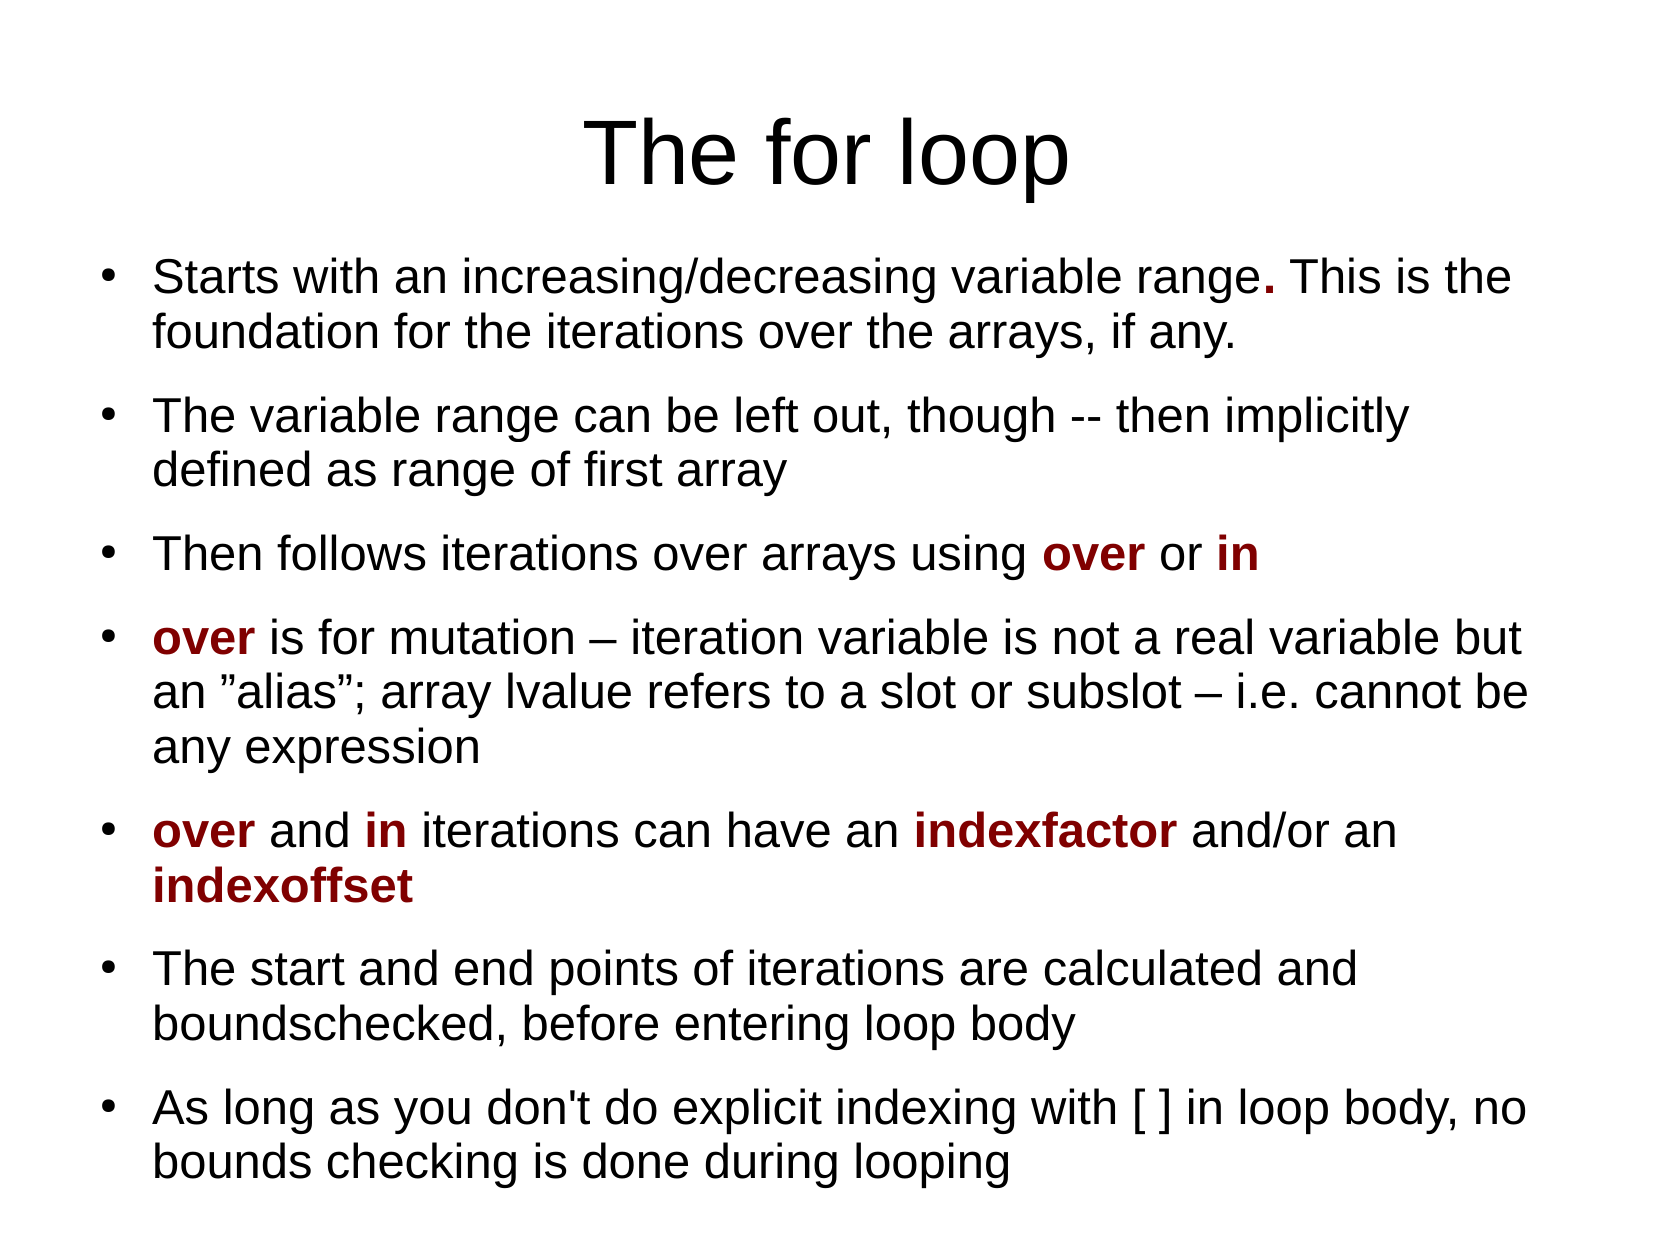

# The for loop
Starts with an increasing/decreasing variable range. This is the foundation for the iterations over the arrays, if any.
The variable range can be left out, though -- then implicitly defined as range of first array
Then follows iterations over arrays using over or in
over is for mutation – iteration variable is not a real variable but an ”alias”; array lvalue refers to a slot or subslot – i.e. cannot be any expression
over and in iterations can have an indexfactor and/or an indexoffset
The start and end points of iterations are calculated and boundschecked, before entering loop body
As long as you don't do explicit indexing with [ ] in loop body, no bounds checking is done during looping